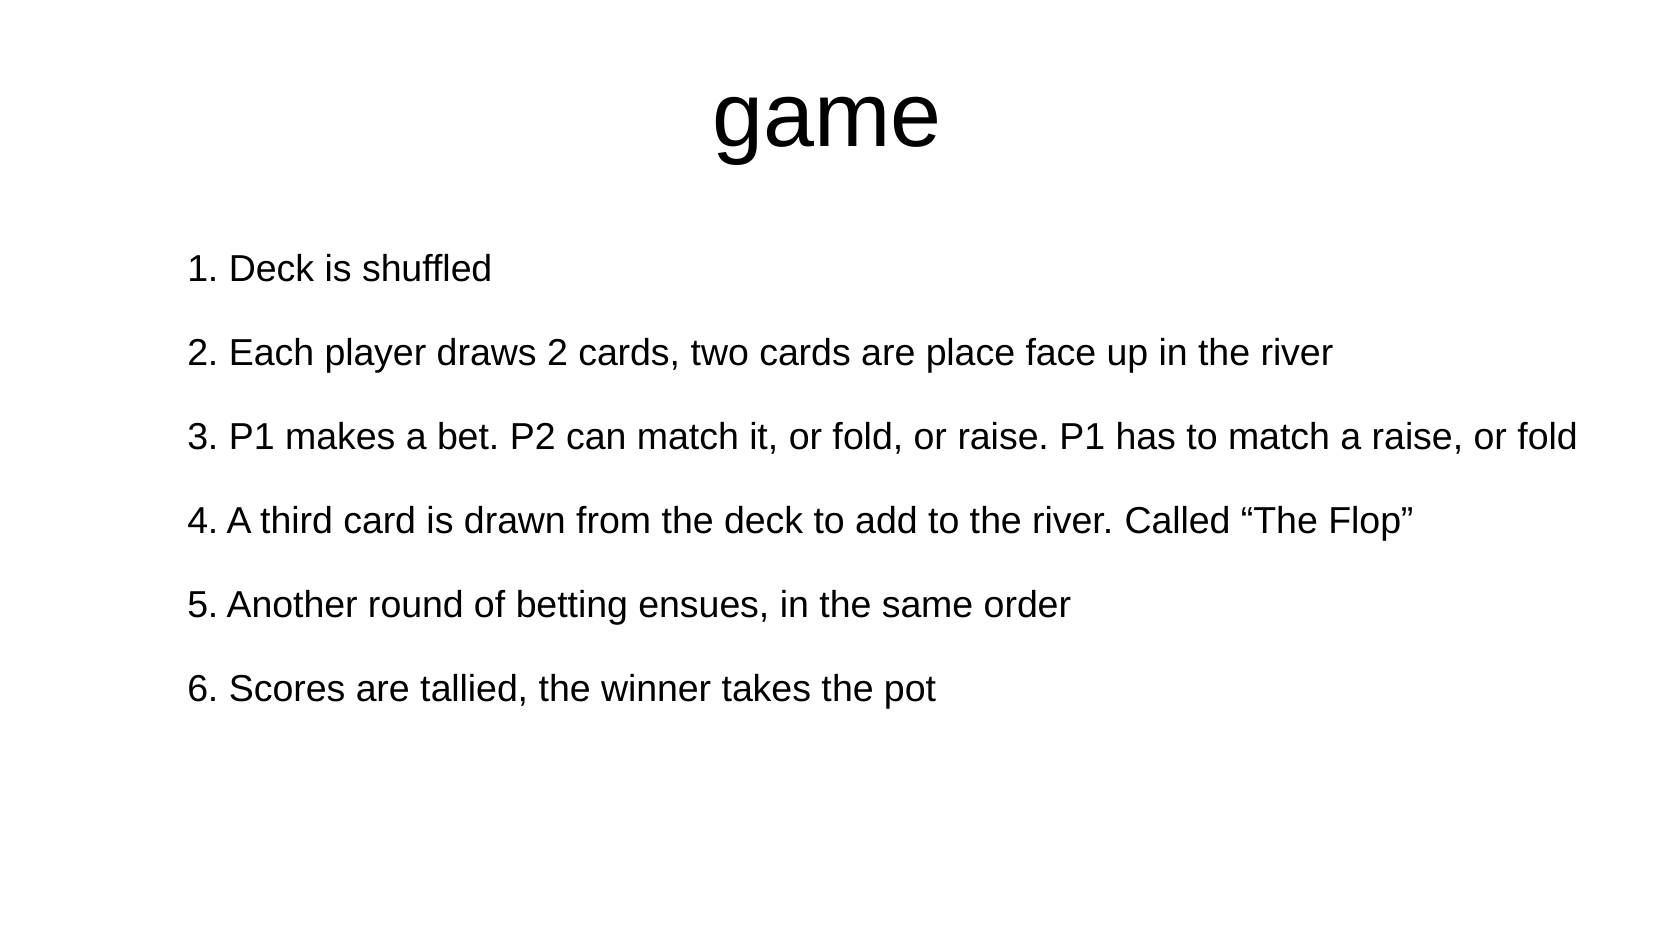

# game
1. Deck is shuffled
2. Each player draws 2 cards, two cards are place face up in the river
3. P1 makes a bet. P2 can match it, or fold, or raise. P1 has to match a raise, or fold
4. A third card is drawn from the deck to add to the river. Called “The Flop”
5. Another round of betting ensues, in the same order
6. Scores are tallied, the winner takes the pot